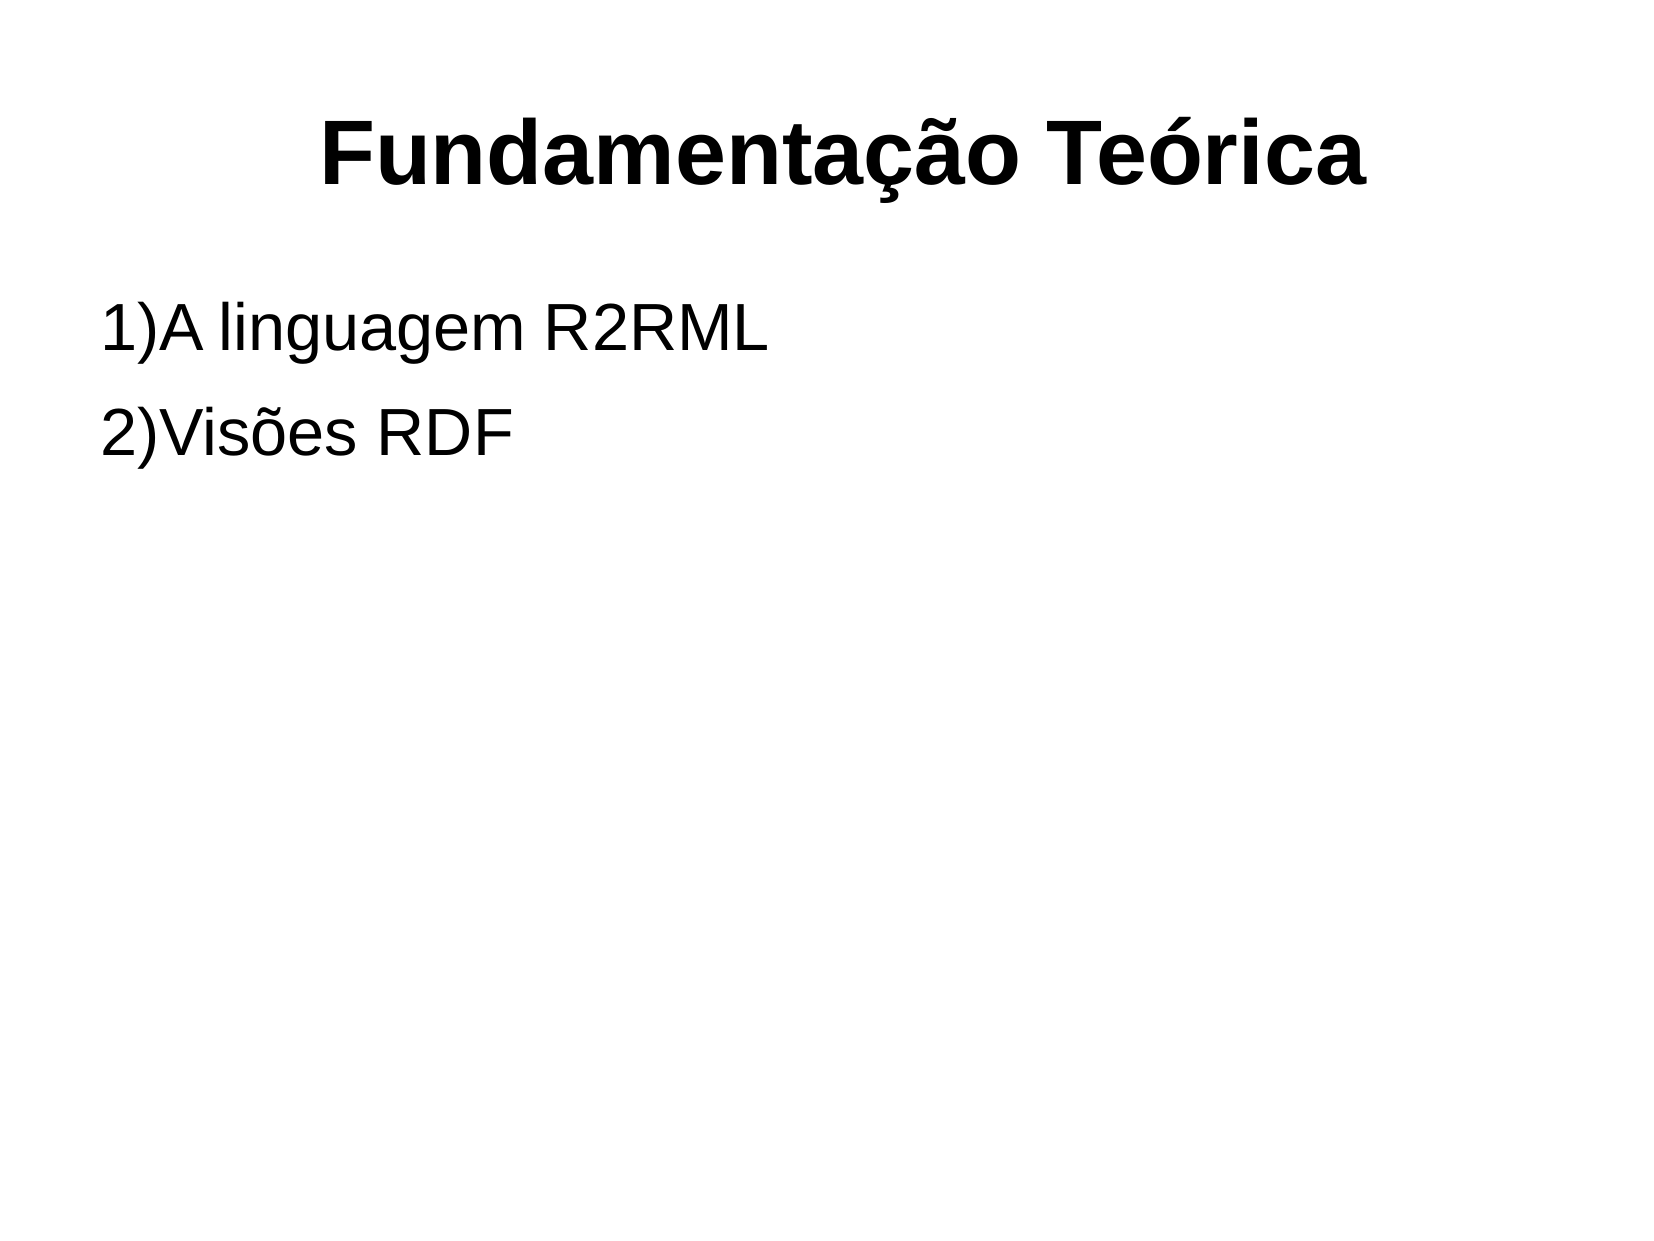

# Fundamentação Teórica
A linguagem R2RML
Visões RDF